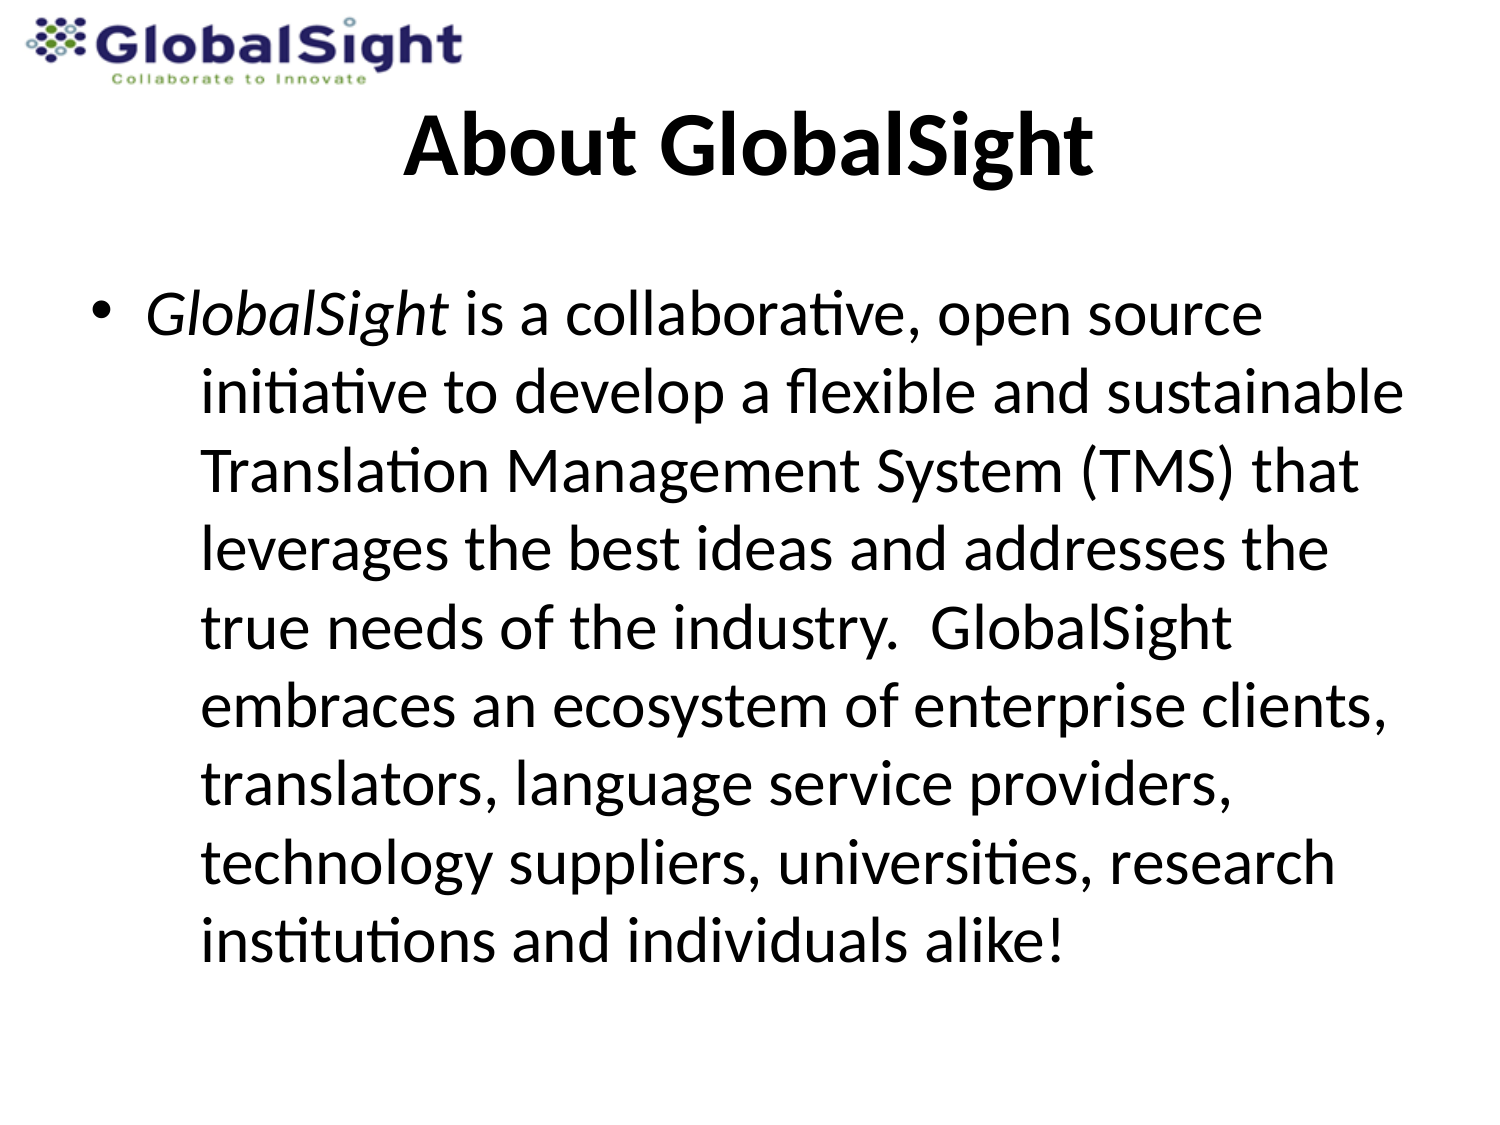

# About GlobalSight
GlobalSight is a collaborative, open source initiative to develop a flexible and sustainable Translation Management System (TMS) that leverages the best ideas and addresses the true needs of the industry. GlobalSight embraces an ecosystem of enterprise clients, translators, language service providers, technology suppliers, universities, research institutions and individuals alike!